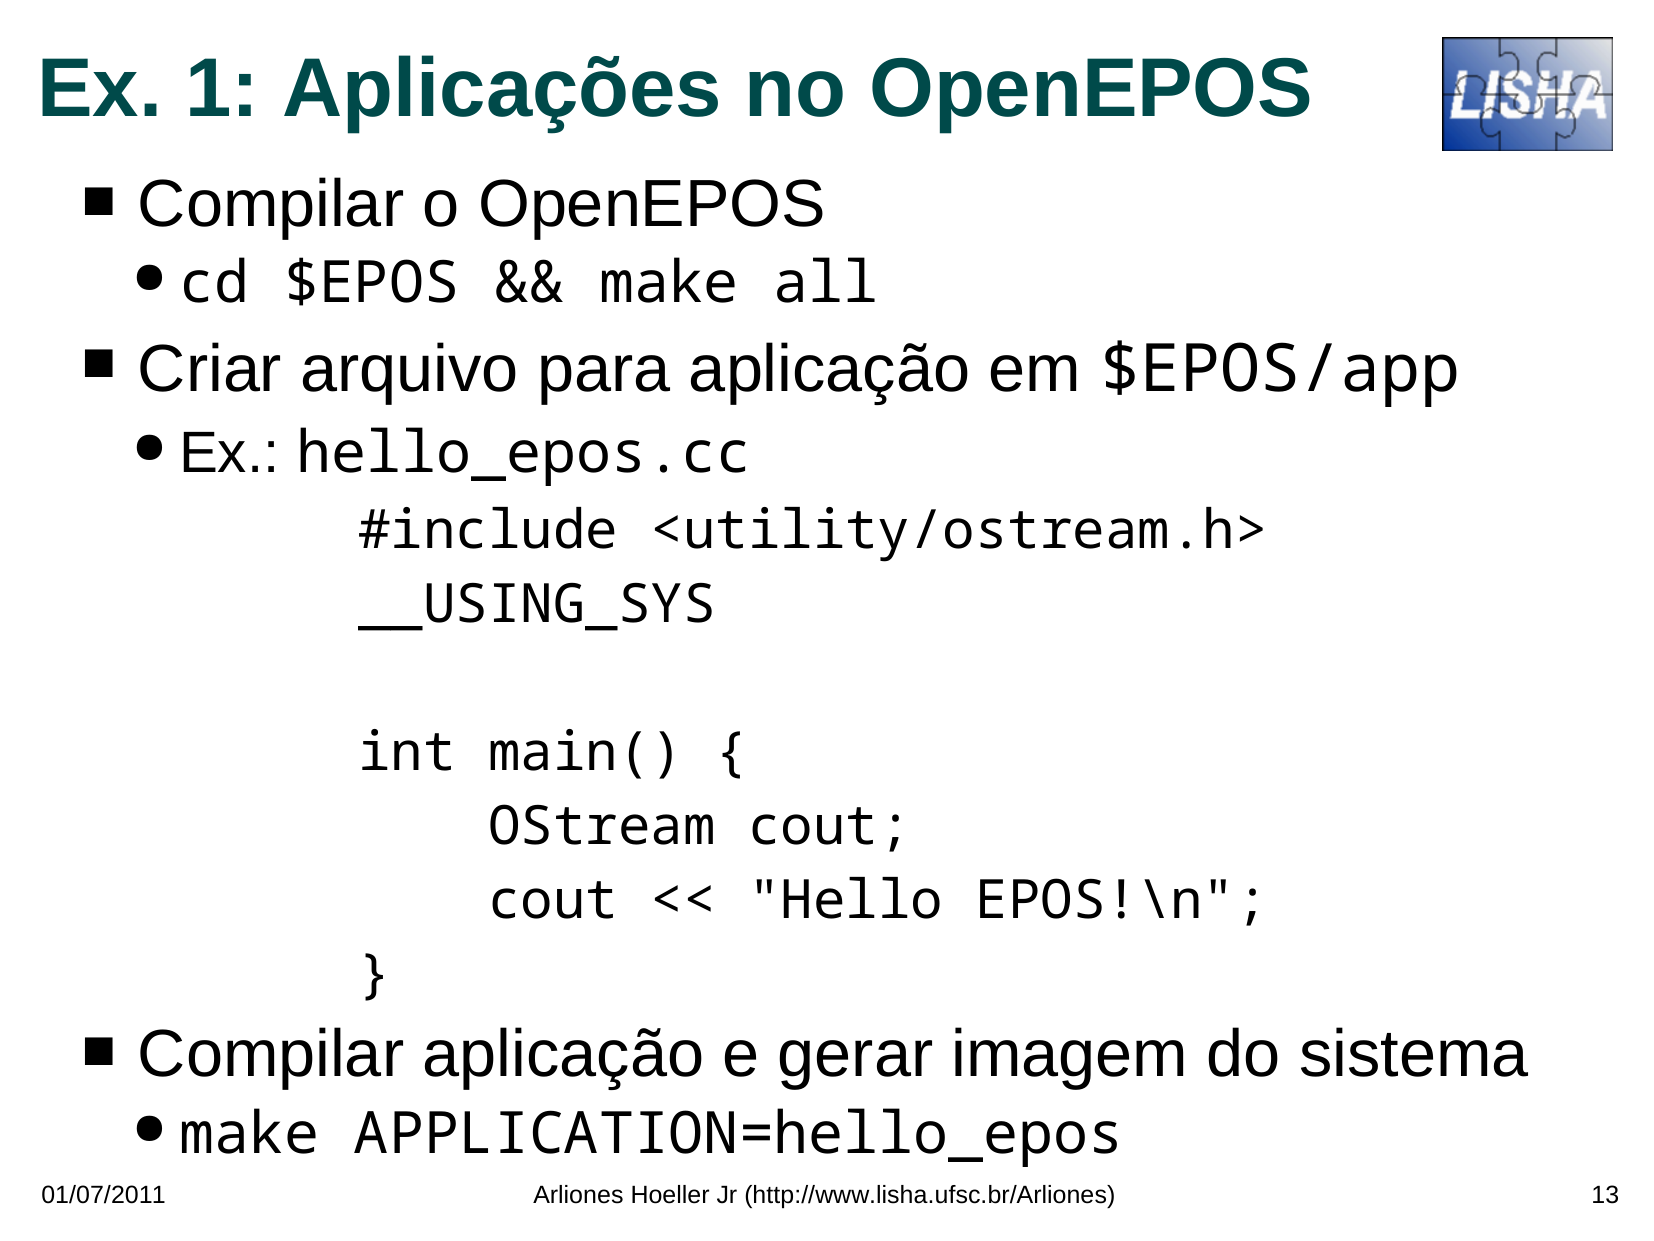

# Ex. 1: Aplicações no OpenEPOS
Compilar o OpenEPOS
cd $EPOS && make all
Criar arquivo para aplicação em $EPOS/app
Ex.: hello_epos.cc
#include <utility/ostream.h>
__USING_SYS
int main() {
 OStream cout;
 cout << "Hello EPOS!\n";
}
Compilar aplicação e gerar imagem do sistema
make APPLICATION=hello_epos